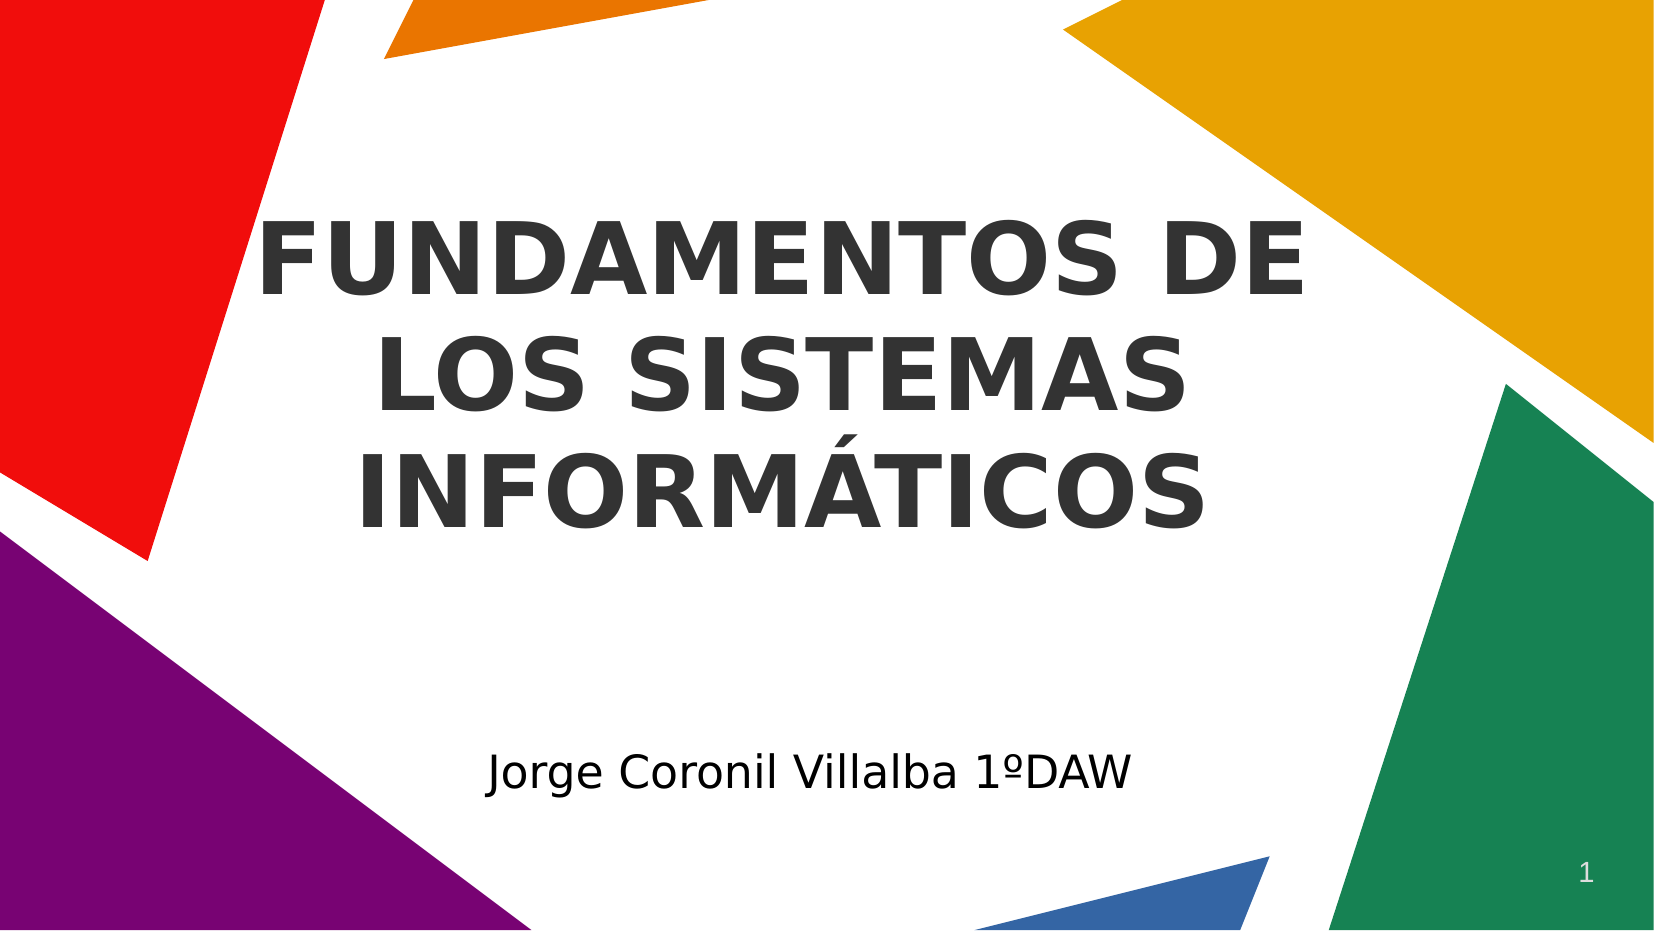

# FUNDAMENTOS DE LOS SISTEMAS INFORMÁTICOS
Jorge Coronil Villalba 1ºDAW
1